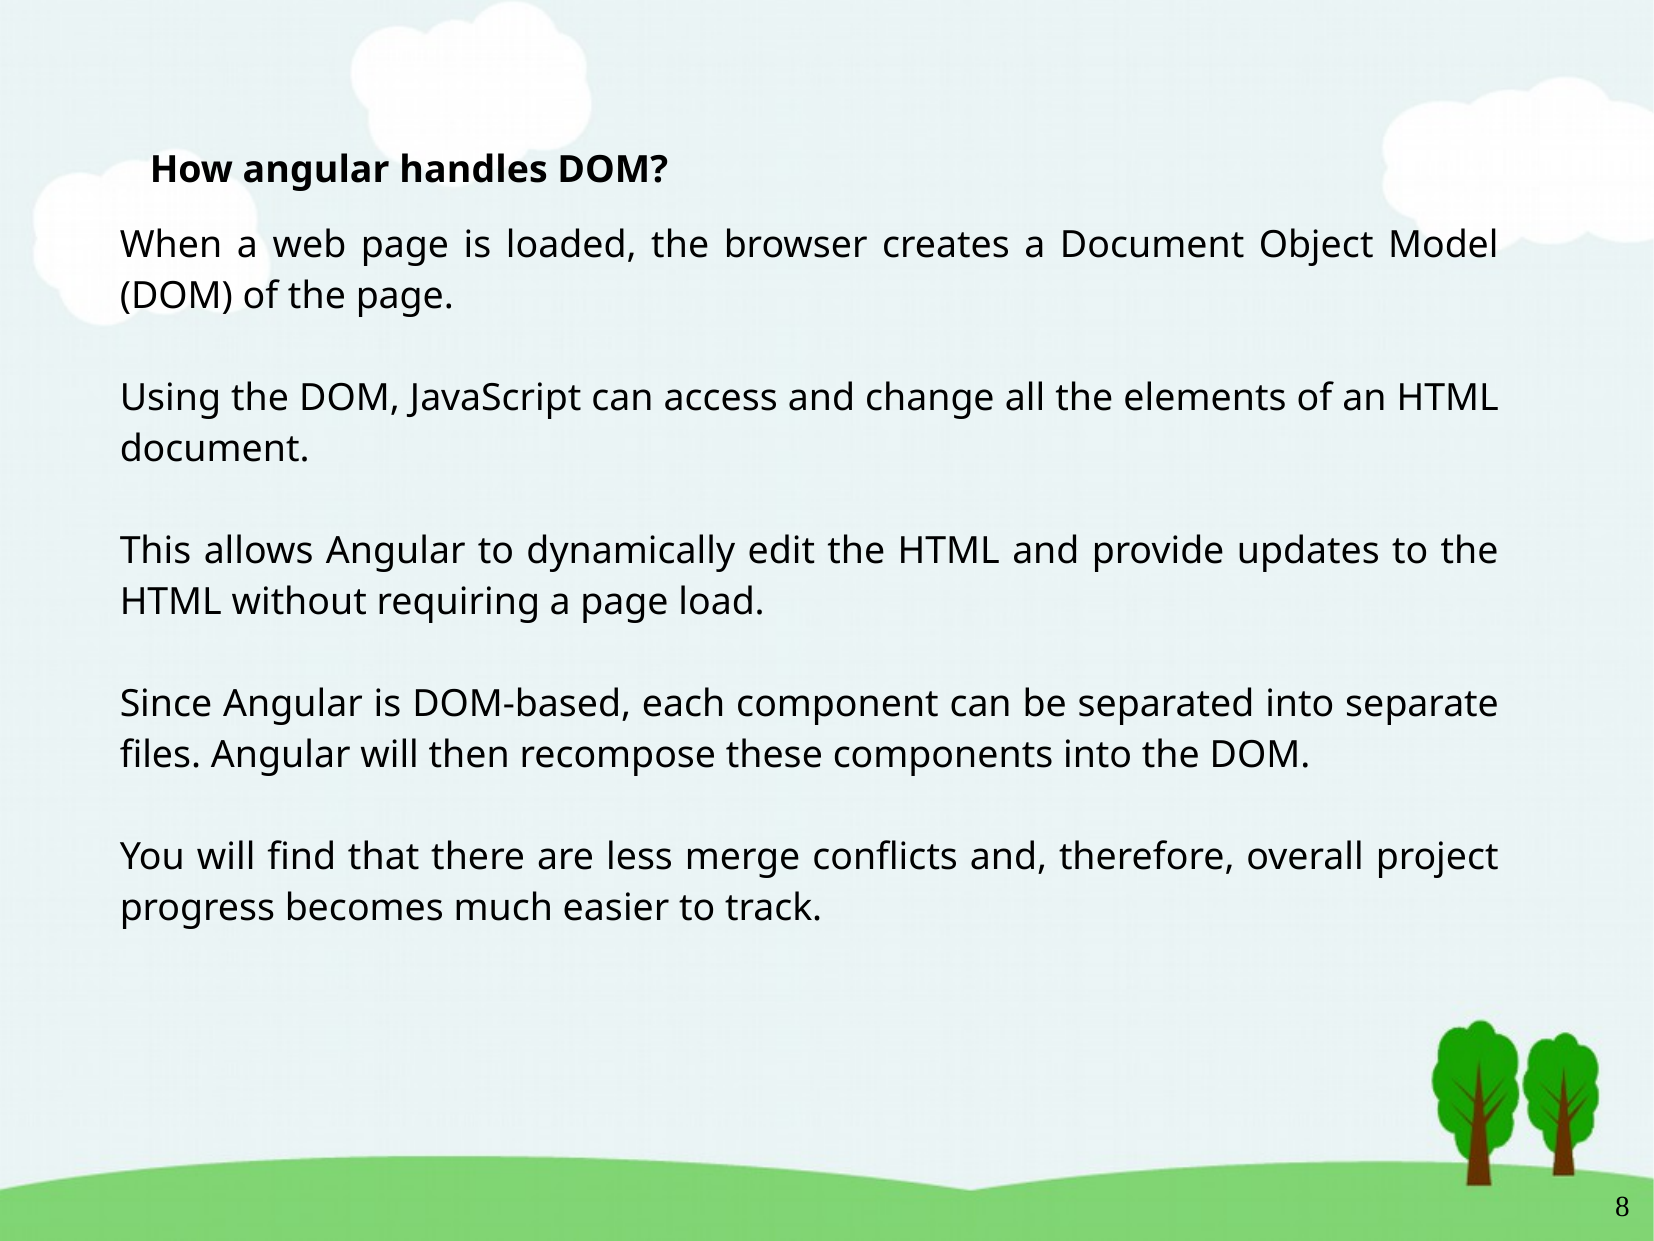

How angular handles DOM?
When a web page is loaded, the browser creates a Document Object Model (DOM) of the page.
Using the DOM, JavaScript can access and change all the elements of an HTML document.
This allows Angular to dynamically edit the HTML and provide updates to the HTML without requiring a page load.
Since Angular is DOM-based, each component can be separated into separate files. Angular will then recompose these components into the DOM.
You will find that there are less merge conflicts and, therefore, overall project progress becomes much easier to track.
8